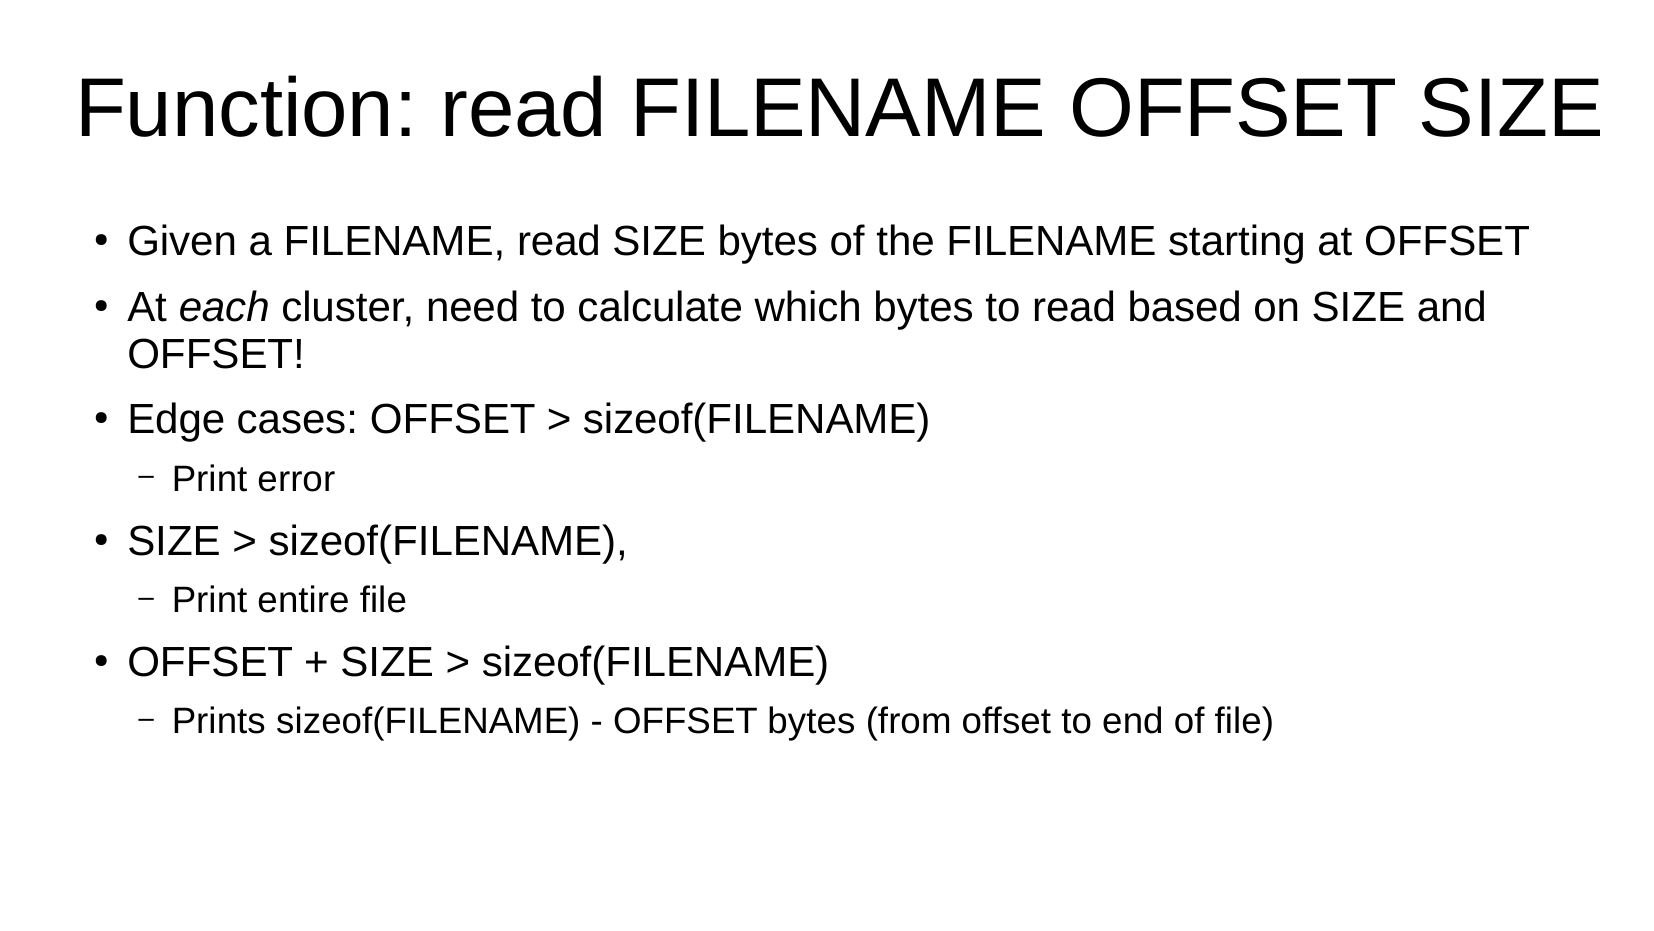

# Function: read FILENAME OFFSET SIZE
Given a FILENAME, read SIZE bytes of the FILENAME starting at OFFSET
At each cluster, need to calculate which bytes to read based on SIZE and OFFSET!
Edge cases: OFFSET > sizeof(FILENAME)
Print error
SIZE > sizeof(FILENAME),
Print entire file
OFFSET + SIZE > sizeof(FILENAME)
Prints sizeof(FILENAME) - OFFSET bytes (from offset to end of file)